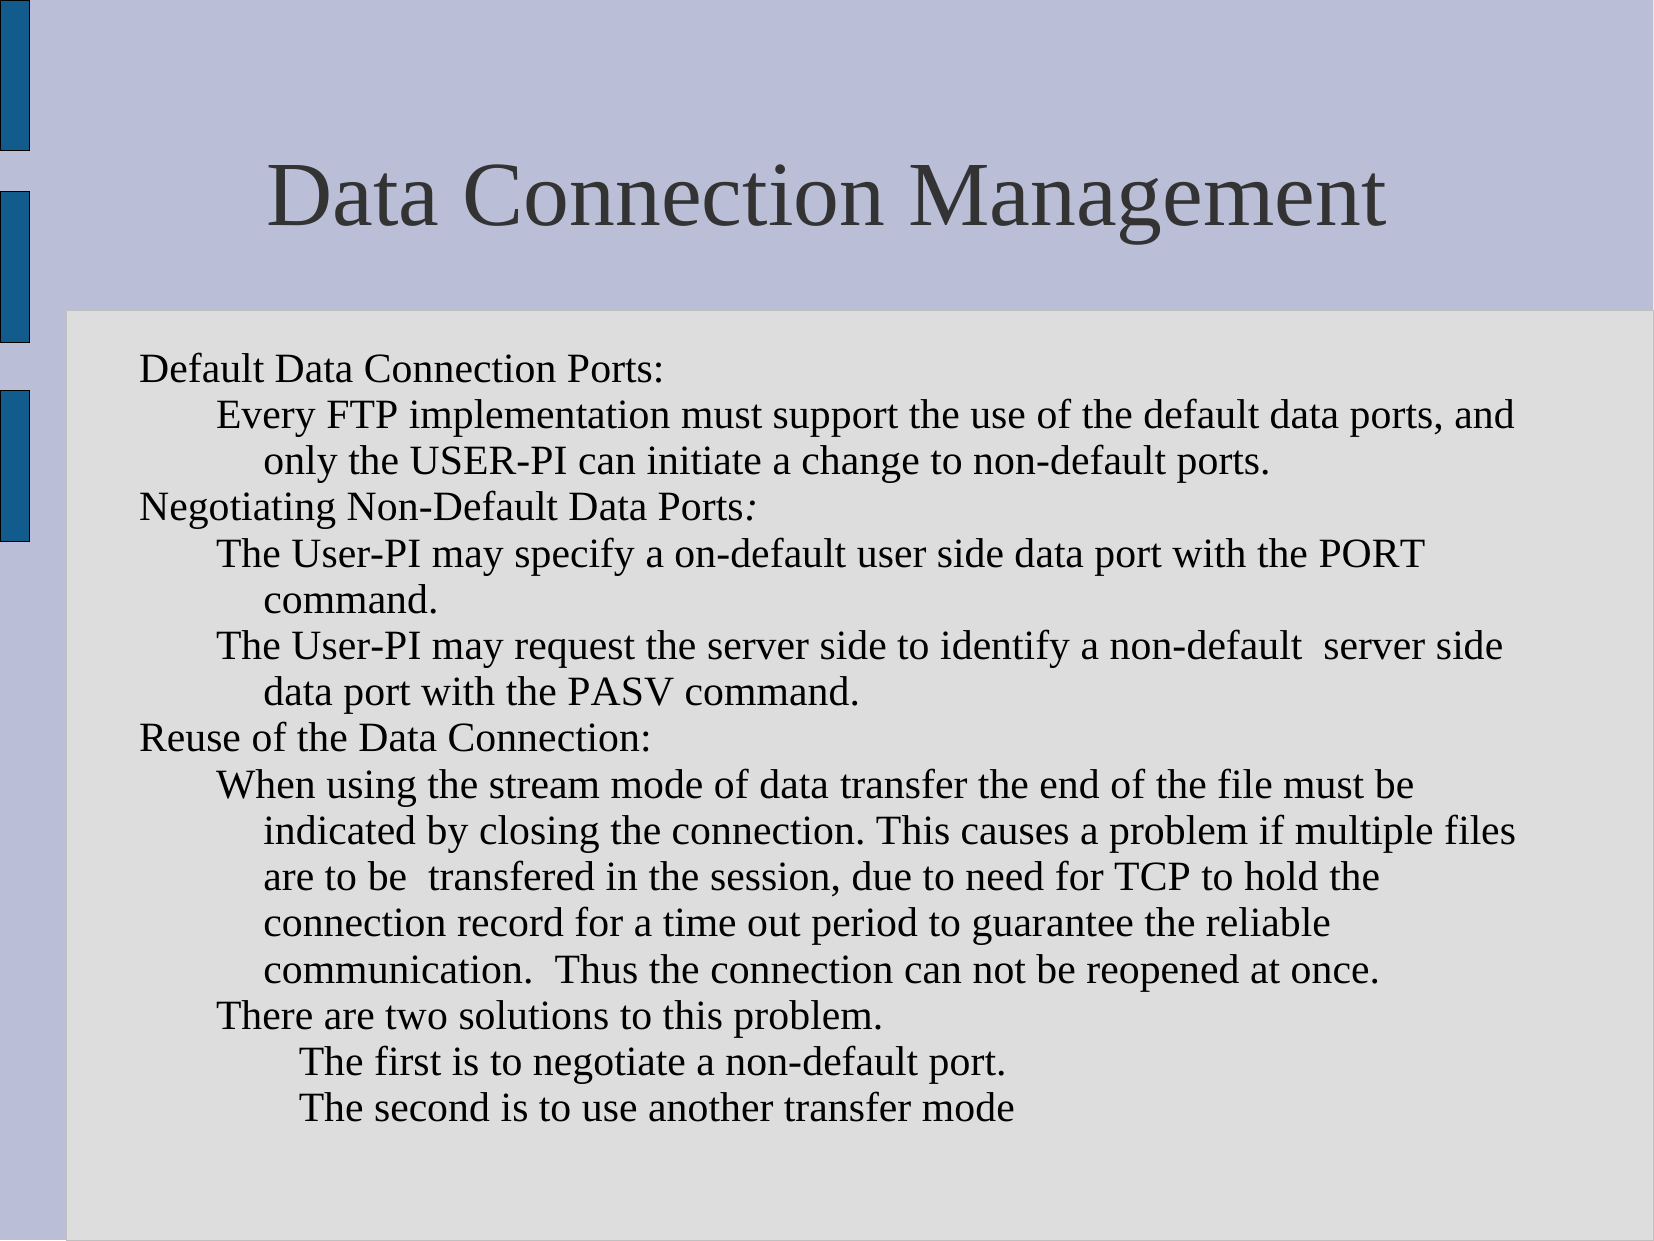

# Data Connection Management
Default Data Connection Ports:
Every FTP implementation must support the use of the default data ports, and only the USER-PI can initiate a change to non-default ports.
Negotiating Non-Default Data Ports:
The User-PI may specify a on-default user side data port with the PORT command.
The User-PI may request the server side to identify a non-default server side data port with the PASV command.
Reuse of the Data Connection:
When using the stream mode of data transfer the end of the file must be indicated by closing the connection. This causes a problem if multiple files are to be transfered in the session, due to need for TCP to hold the connection record for a time out period to guarantee the reliable communication. Thus the connection can not be reopened at once.
There are two solutions to this problem.
The first is to negotiate a non-default port.
The second is to use another transfer mode